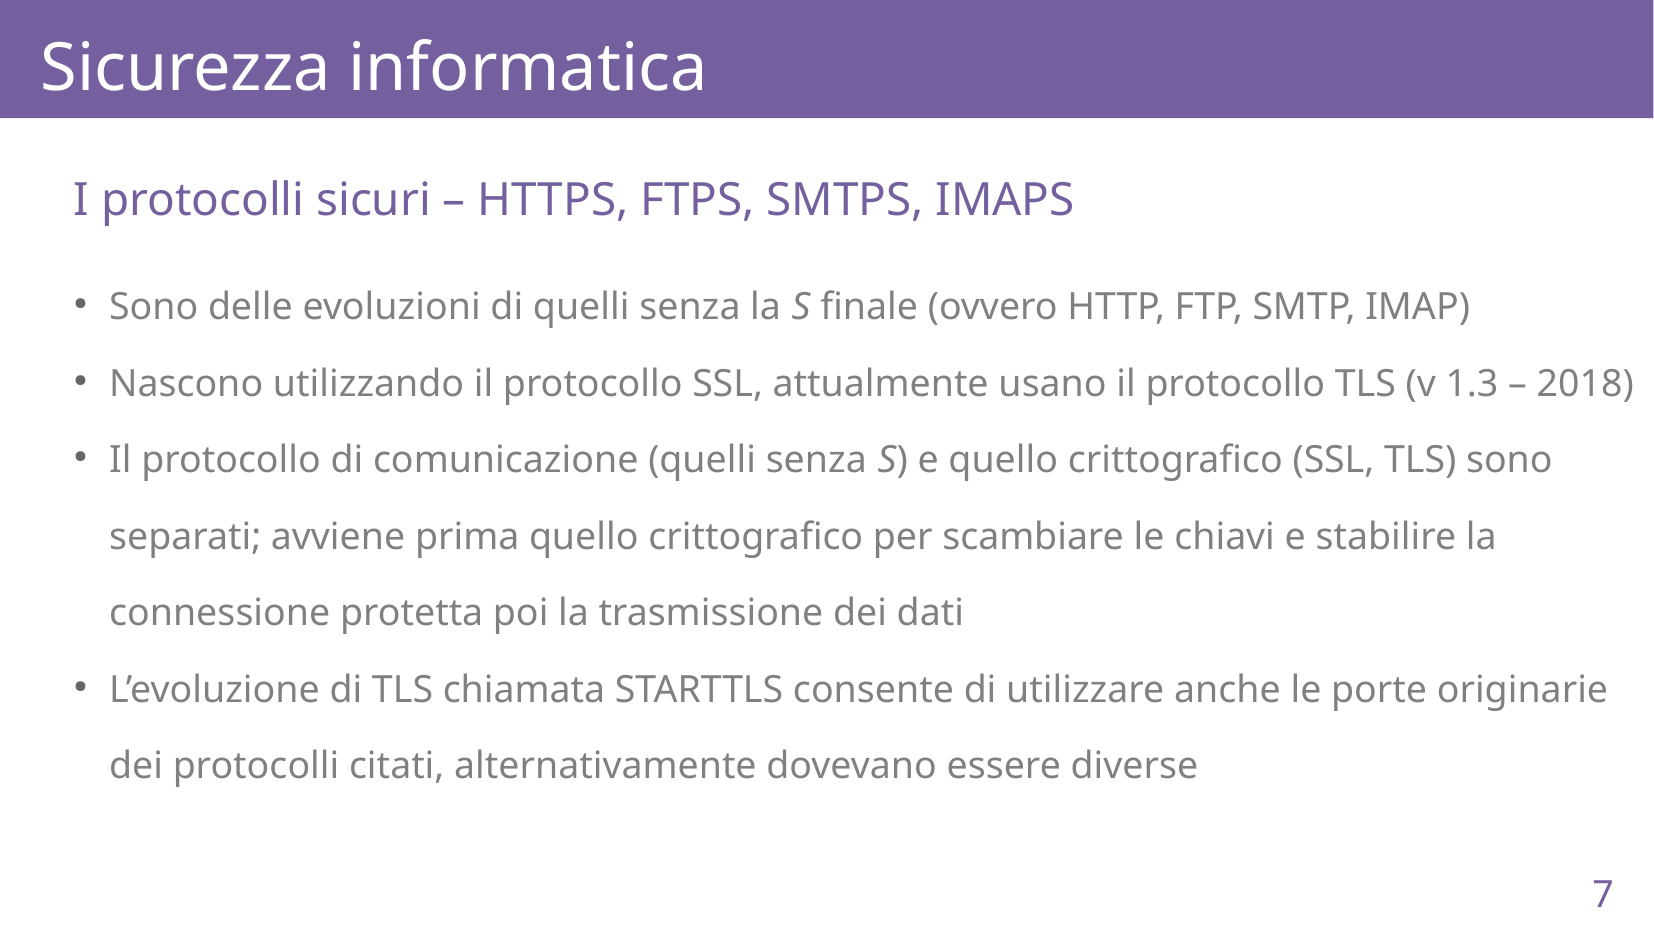

Sicurezza informatica
I protocolli sicuri – HTTPS, FTPS, SMTPS, IMAPS
Sono delle evoluzioni di quelli senza la S finale (ovvero HTTP, FTP, SMTP, IMAP)
Nascono utilizzando il protocollo SSL, attualmente usano il protocollo TLS (v 1.3 – 2018)
Il protocollo di comunicazione (quelli senza S) e quello crittografico (SSL, TLS) sono
separati; avviene prima quello crittografico per scambiare le chiavi e stabilire la
connessione protetta poi la trasmissione dei dati
L’evoluzione di TLS chiamata STARTTLS consente di utilizzare anche le porte originarie
dei protocolli citati, alternativamente dovevano essere diverse